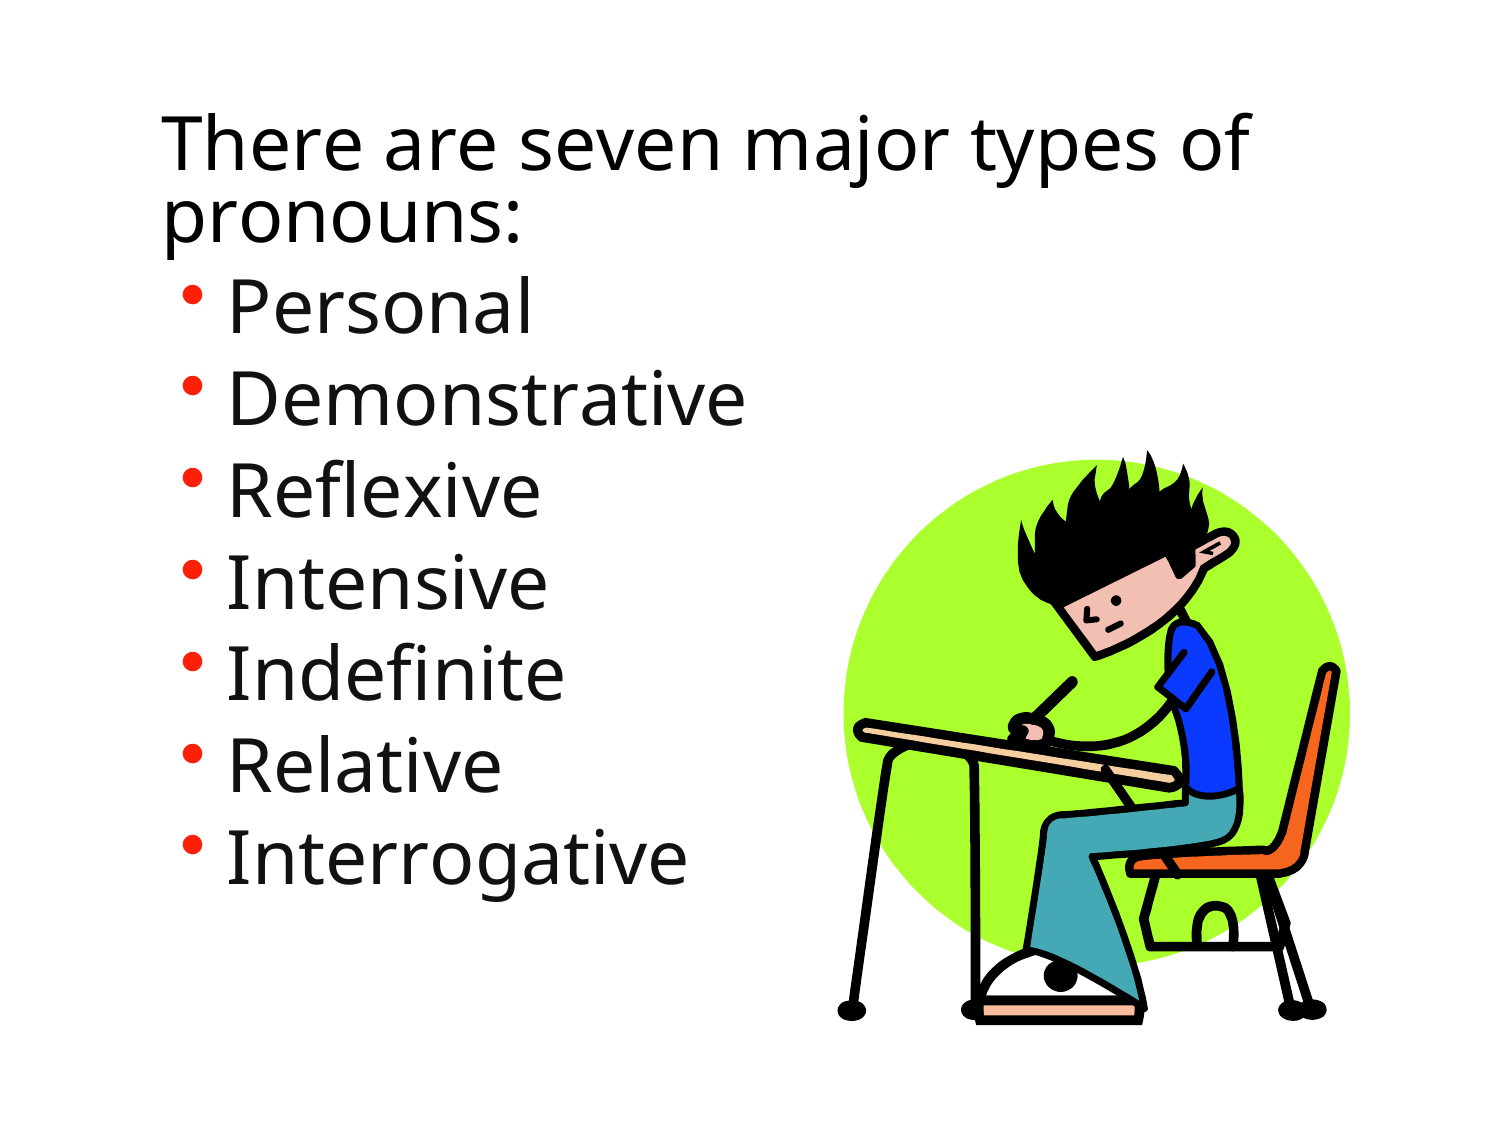

Pronouns
There are seven major types of pronouns:
Personal
Demonstrative
Reflexive
Intensive
Indefinite
Relative
Interrogative